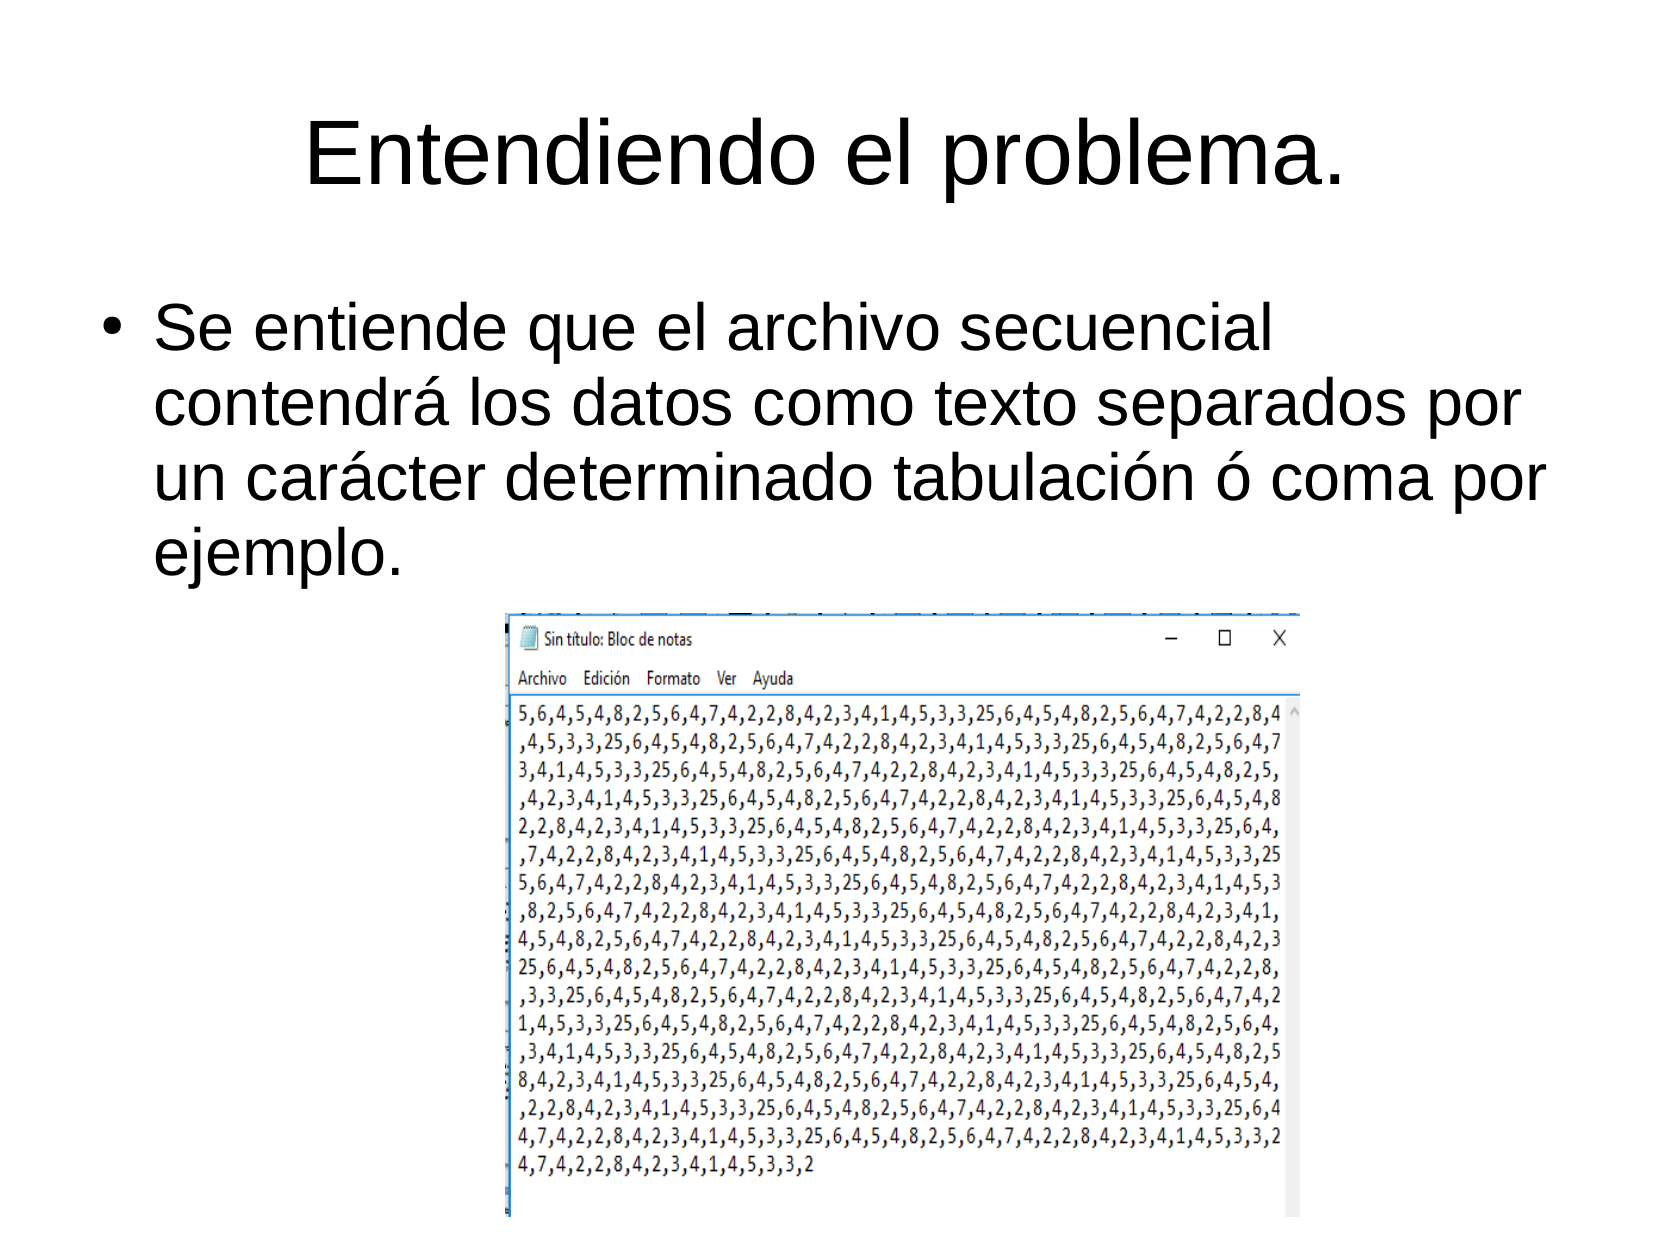

# Entendiendo el problema.
Se entiende que el archivo secuencial contendrá los datos como texto separados por un carácter determinado tabulación ó coma por ejemplo.